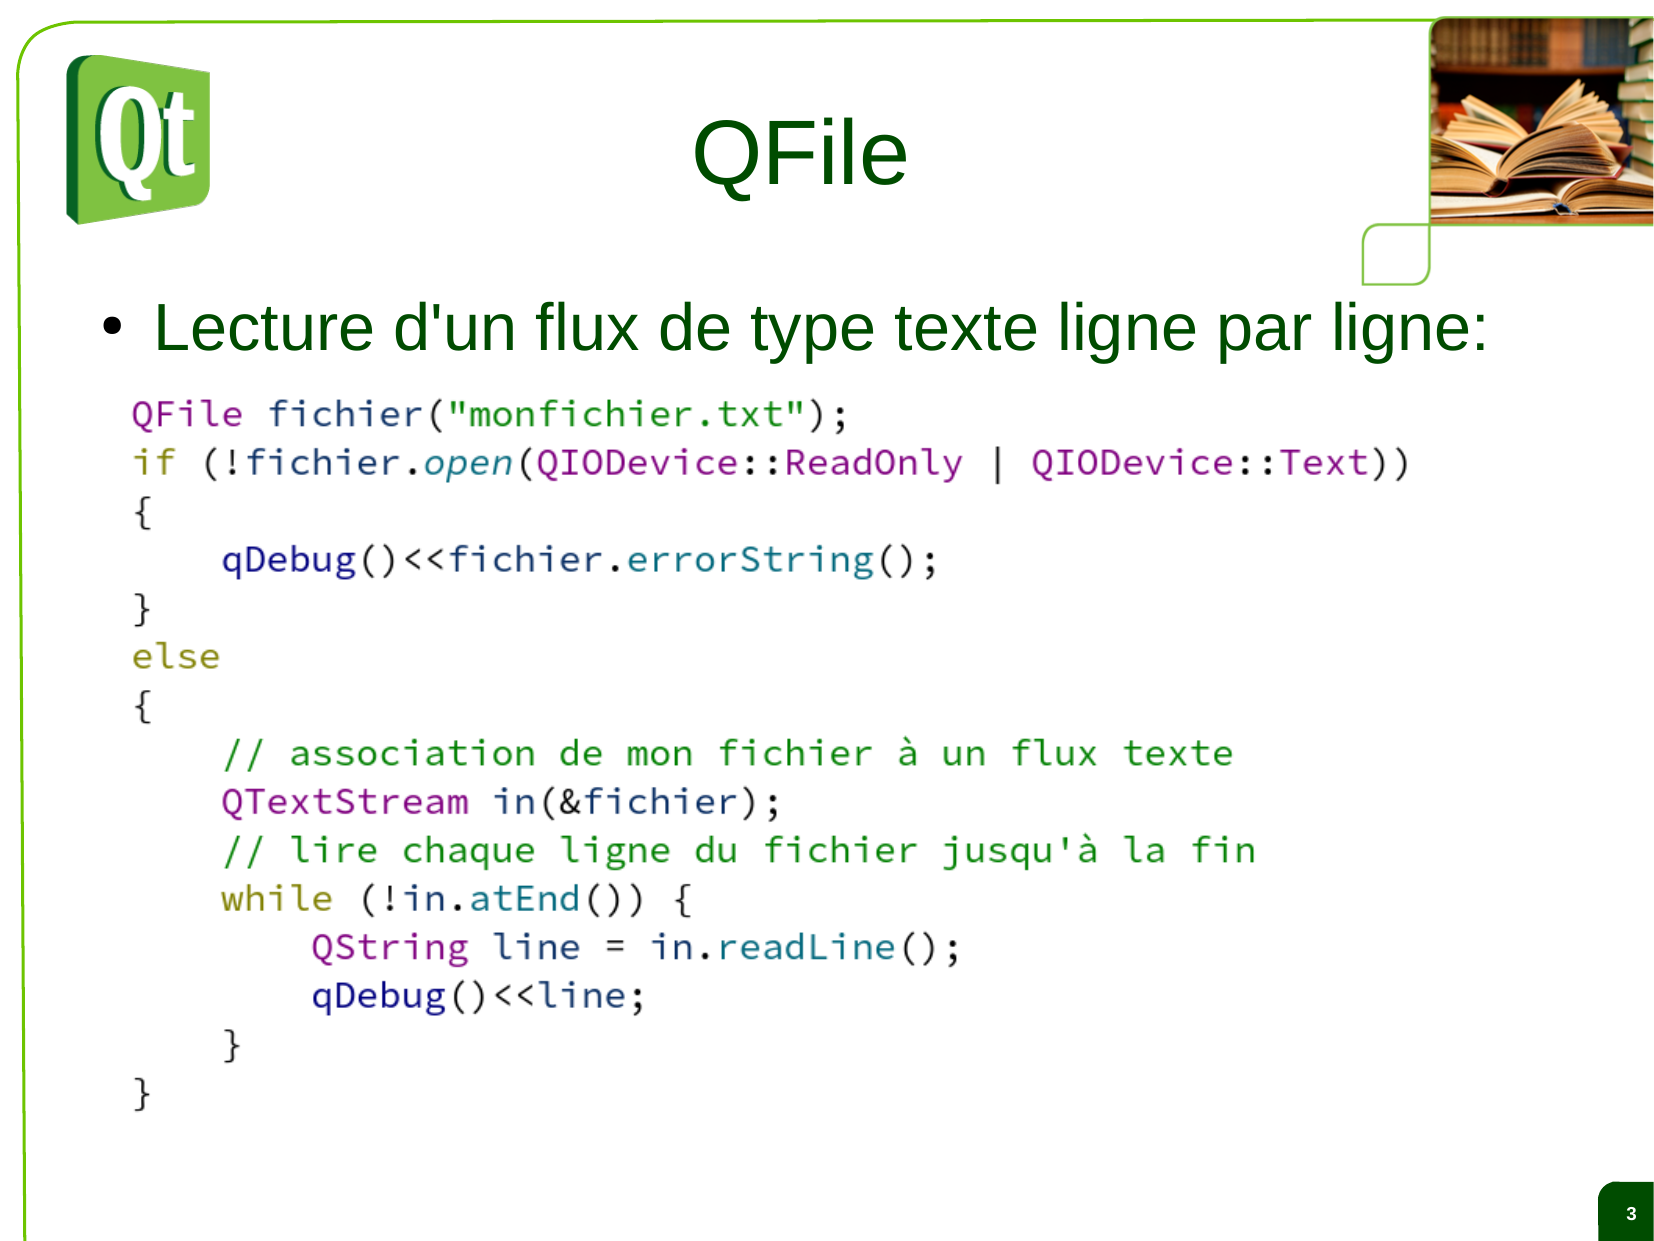

# QFile
Lecture d'un flux de type texte ligne par ligne: